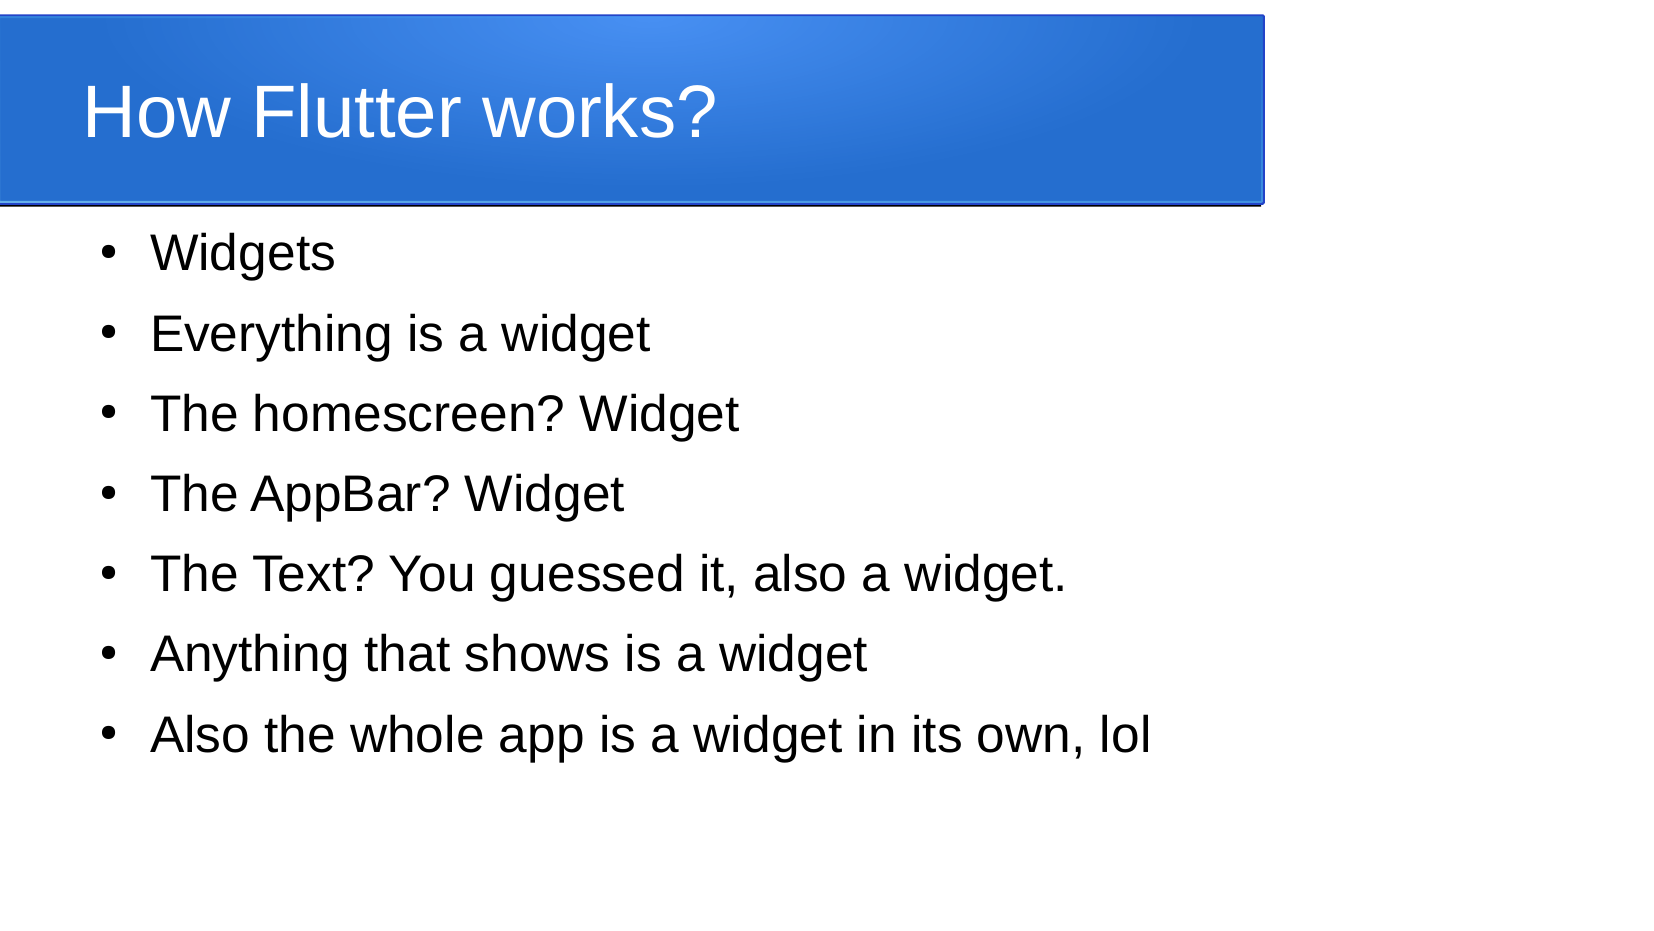

# How Flutter works?
Widgets
Everything is a widget
The homescreen? Widget
The AppBar? Widget
The Text? You guessed it, also a widget.
Anything that shows is a widget
Also the whole app is a widget in its own, lol